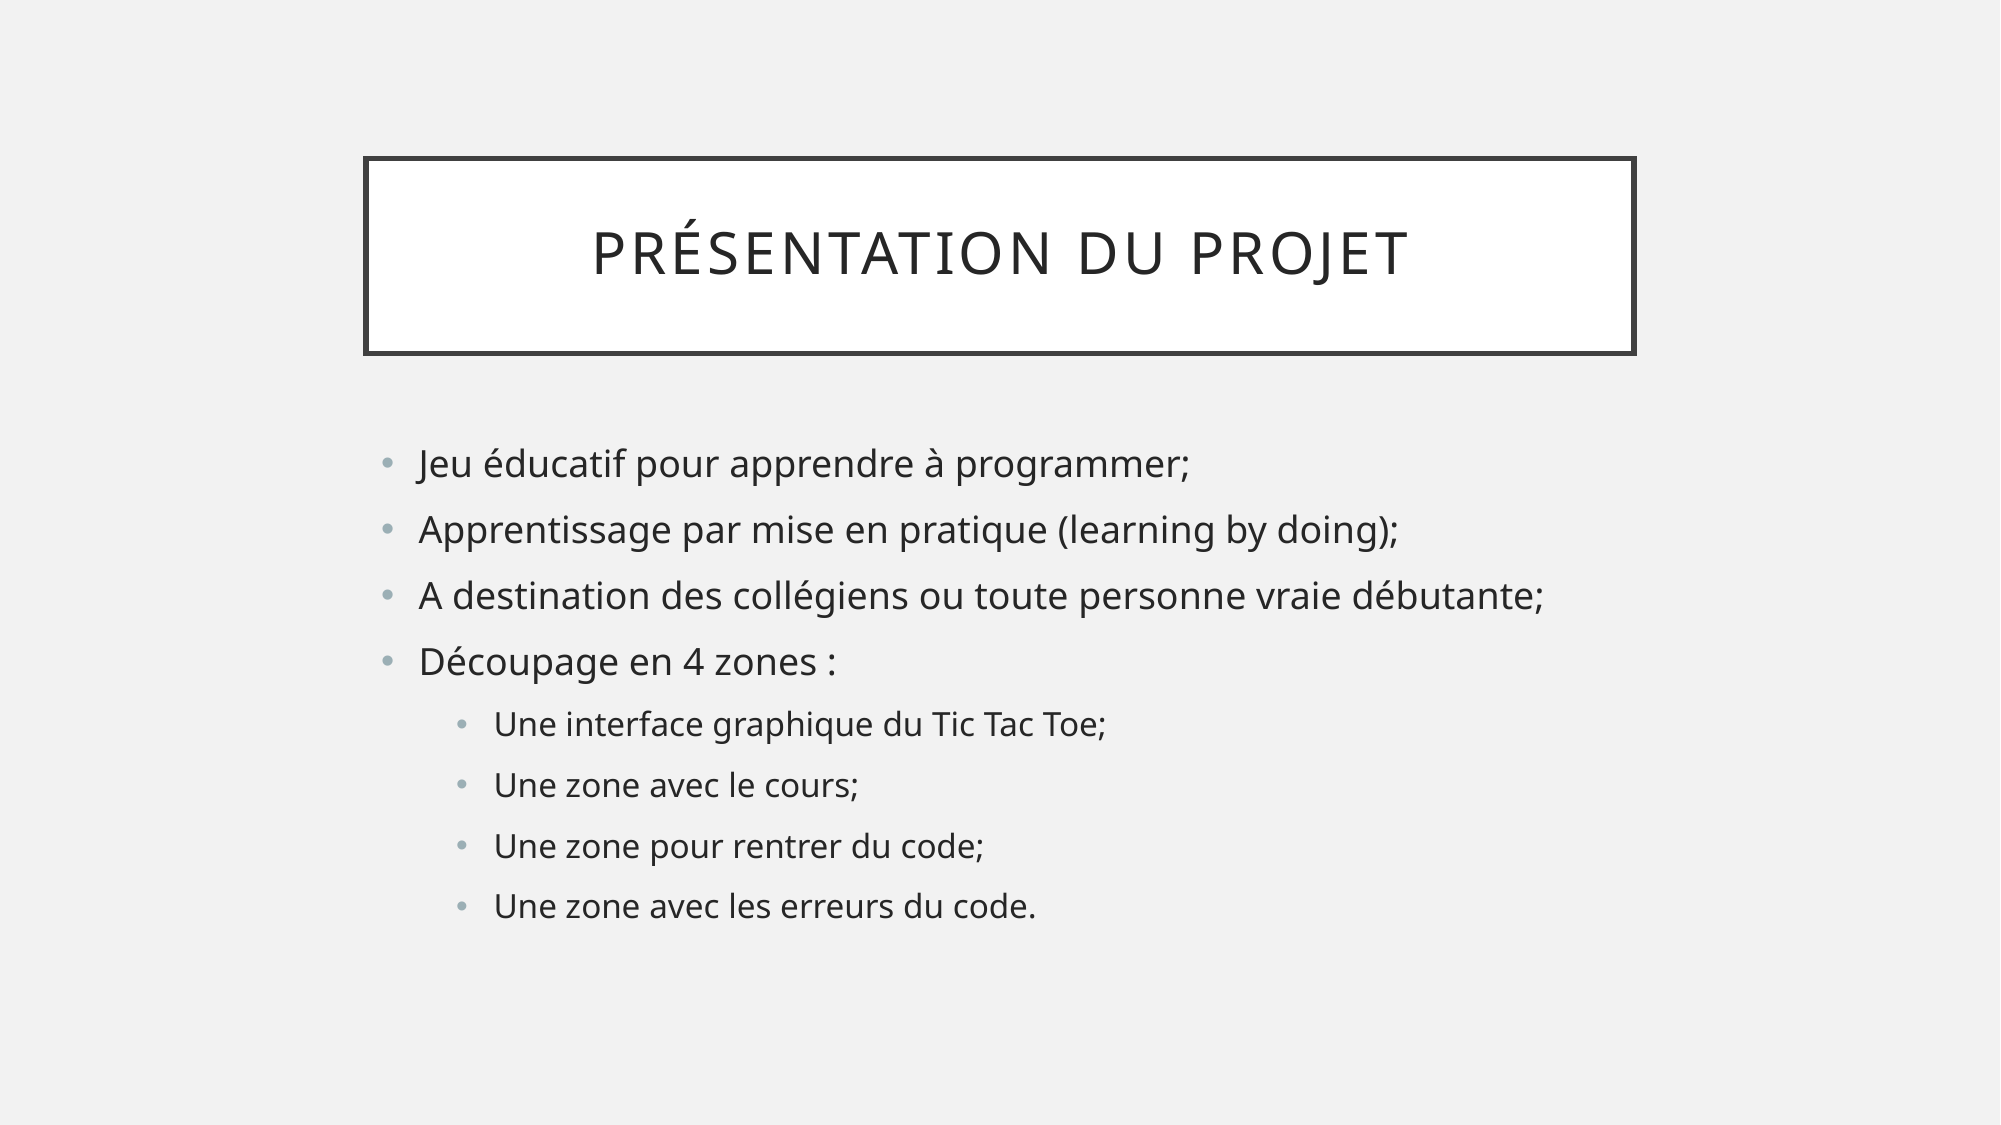

# Présentation du PROJET
Jeu éducatif pour apprendre à programmer;
Apprentissage par mise en pratique (learning by doing);
A destination des collégiens ou toute personne vraie débutante;
Découpage en 4 zones :
Une interface graphique du Tic Tac Toe;
Une zone avec le cours;
Une zone pour rentrer du code;
Une zone avec les erreurs du code.